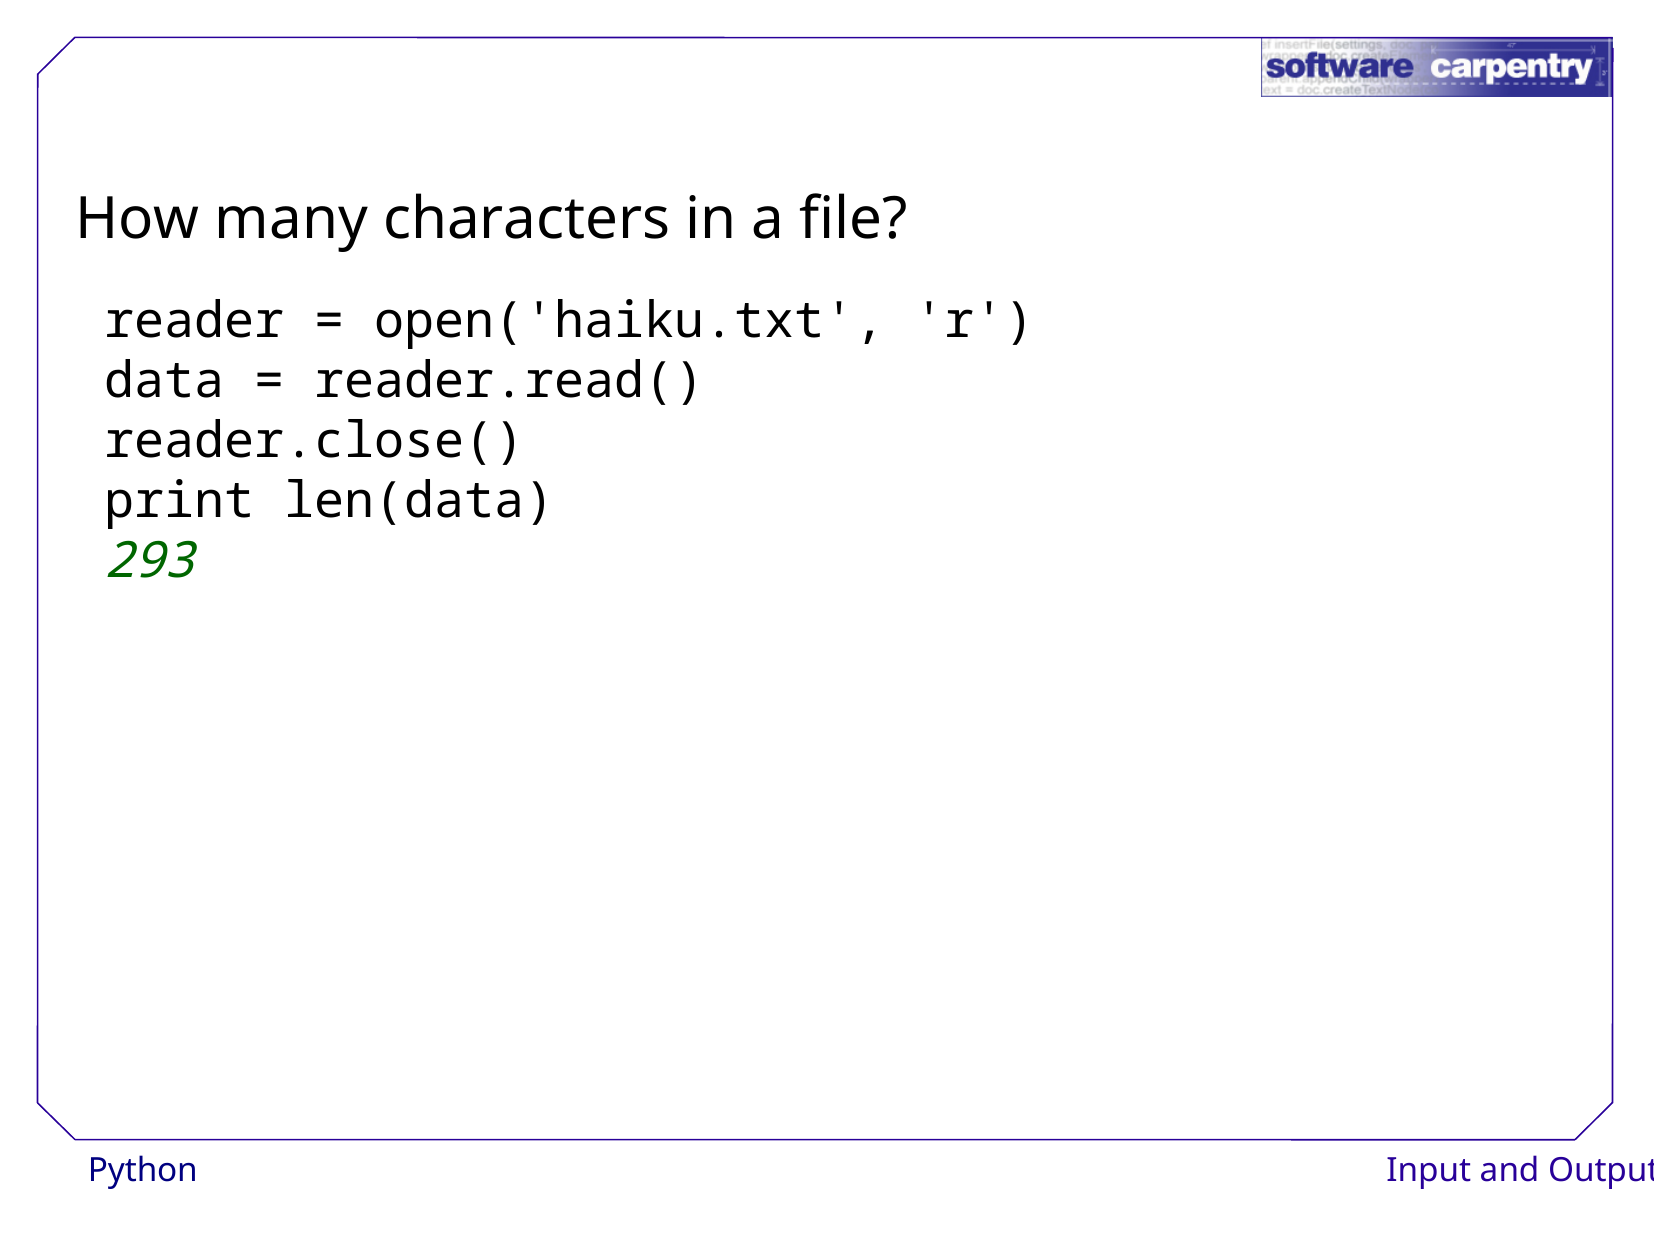

How many characters in a file?
reader = open('haiku.txt', 'r')
data = reader.read()
reader.close()
print len(data)
293